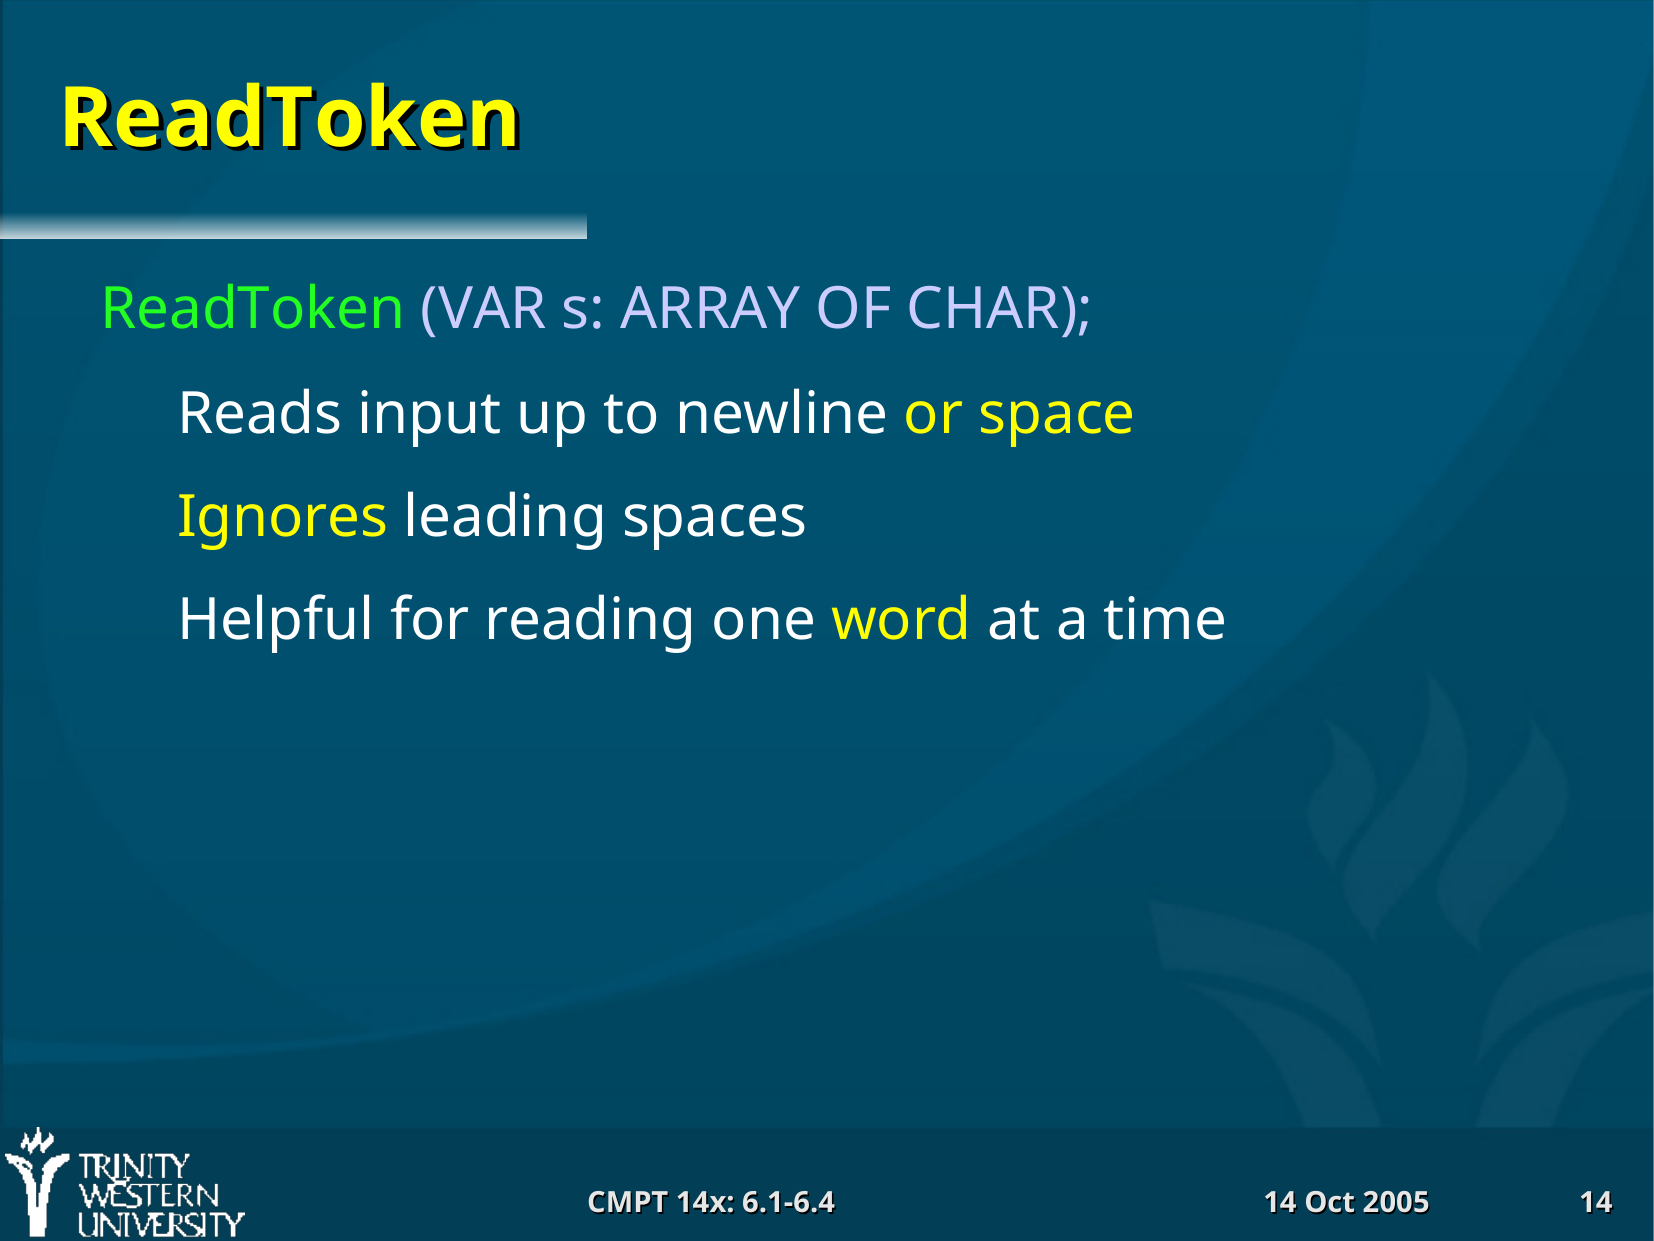

# ReadToken
ReadToken (VAR s: ARRAY OF CHAR);
Reads input up to newline or space
Ignores leading spaces
Helpful for reading one word at a time
CMPT 14x: 6.1-6.4
14 Oct 2005
14